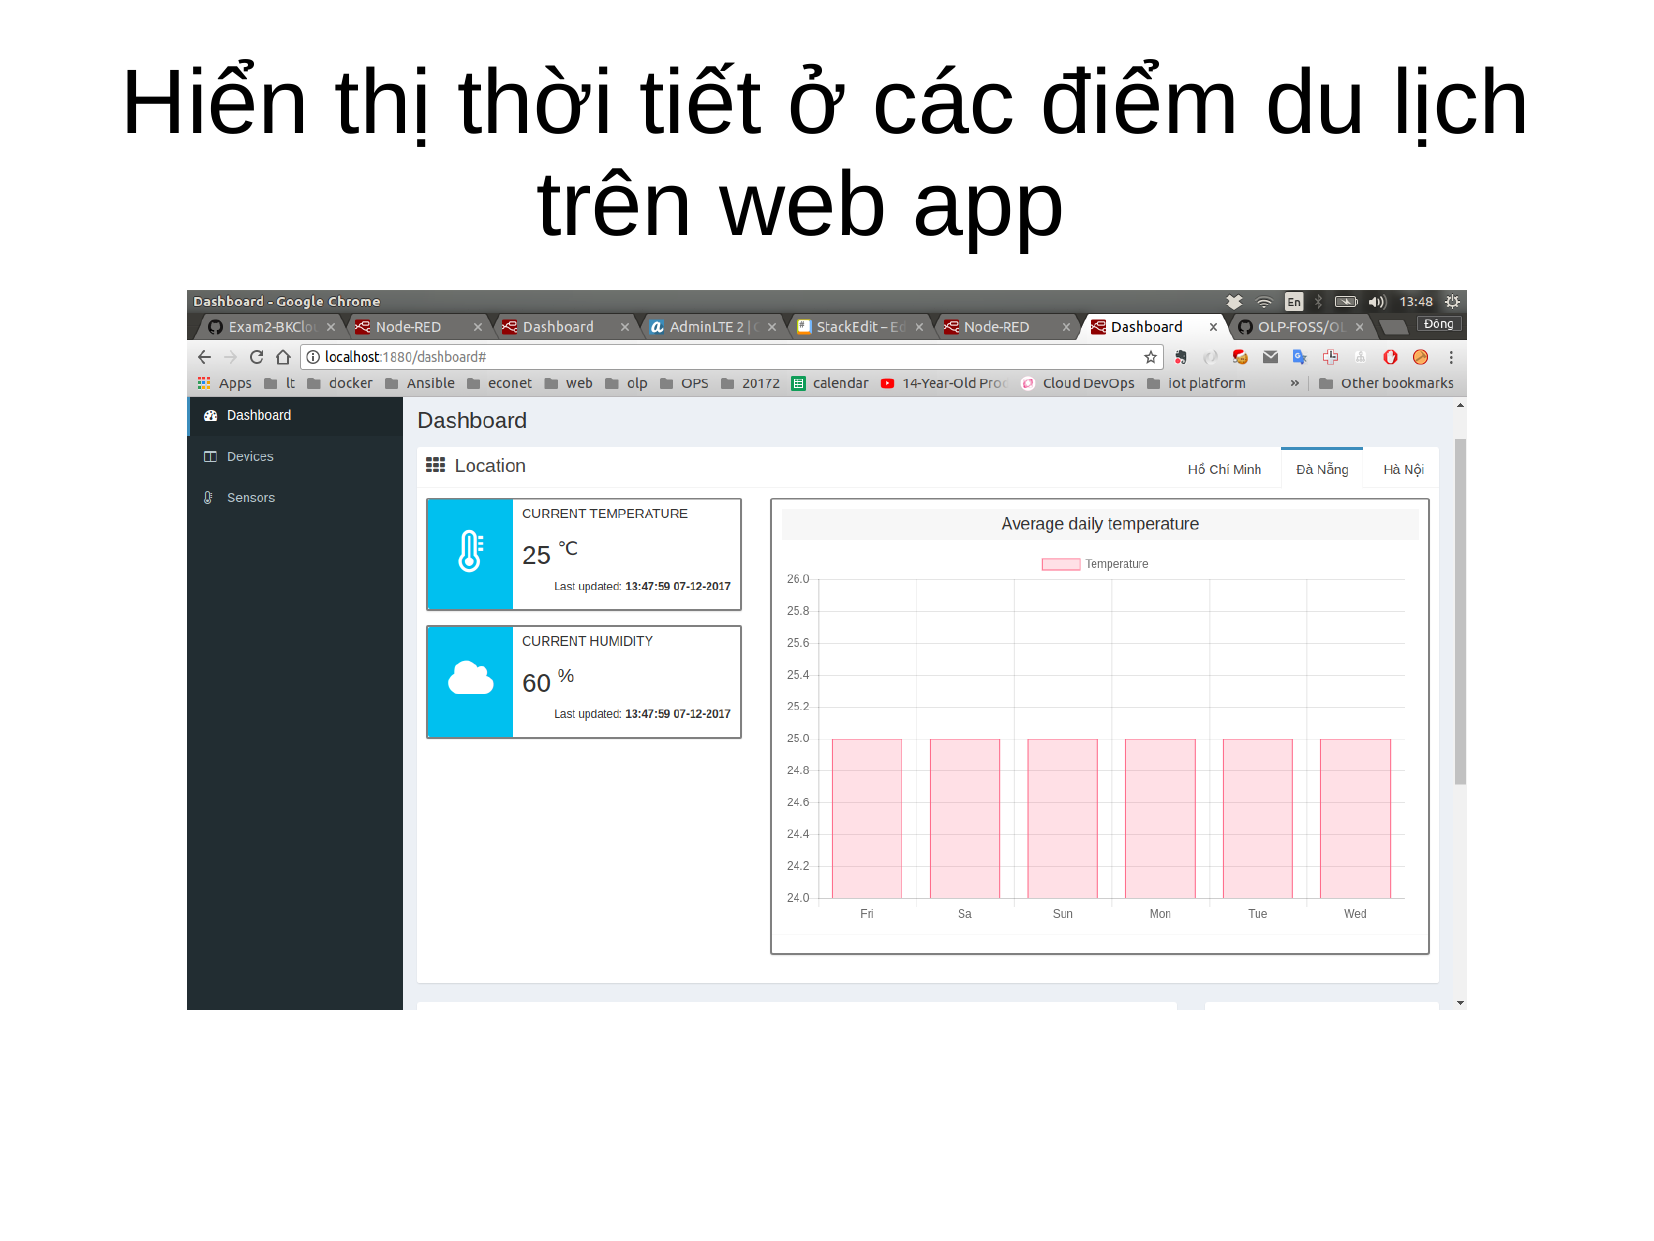

# Hiển thị thời tiết ở các điểm du lịch trên web app